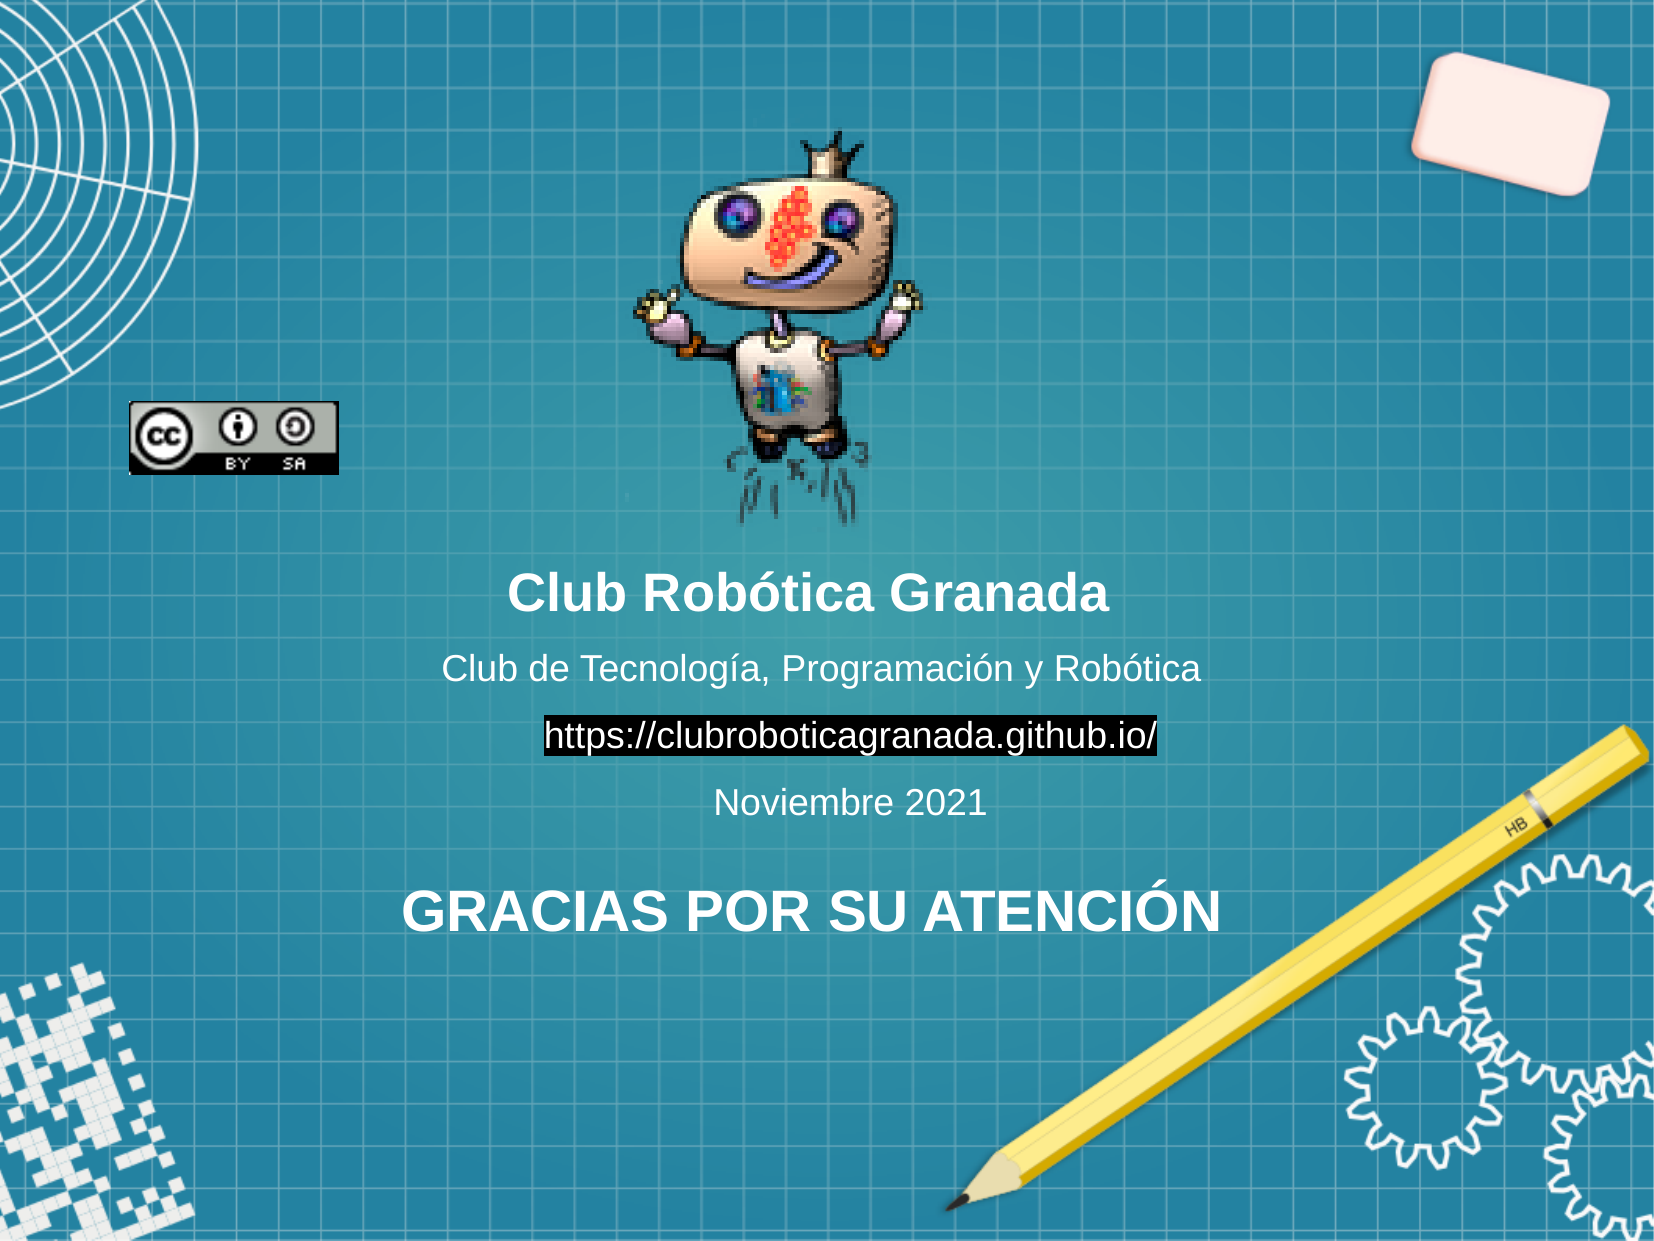

Club Robótica Granada
 Club de Tecnología, Programación y Robótica
https://clubroboticagranada.github.io/
Noviembre 2021
# GRACIAS POR SU ATENCIÓN